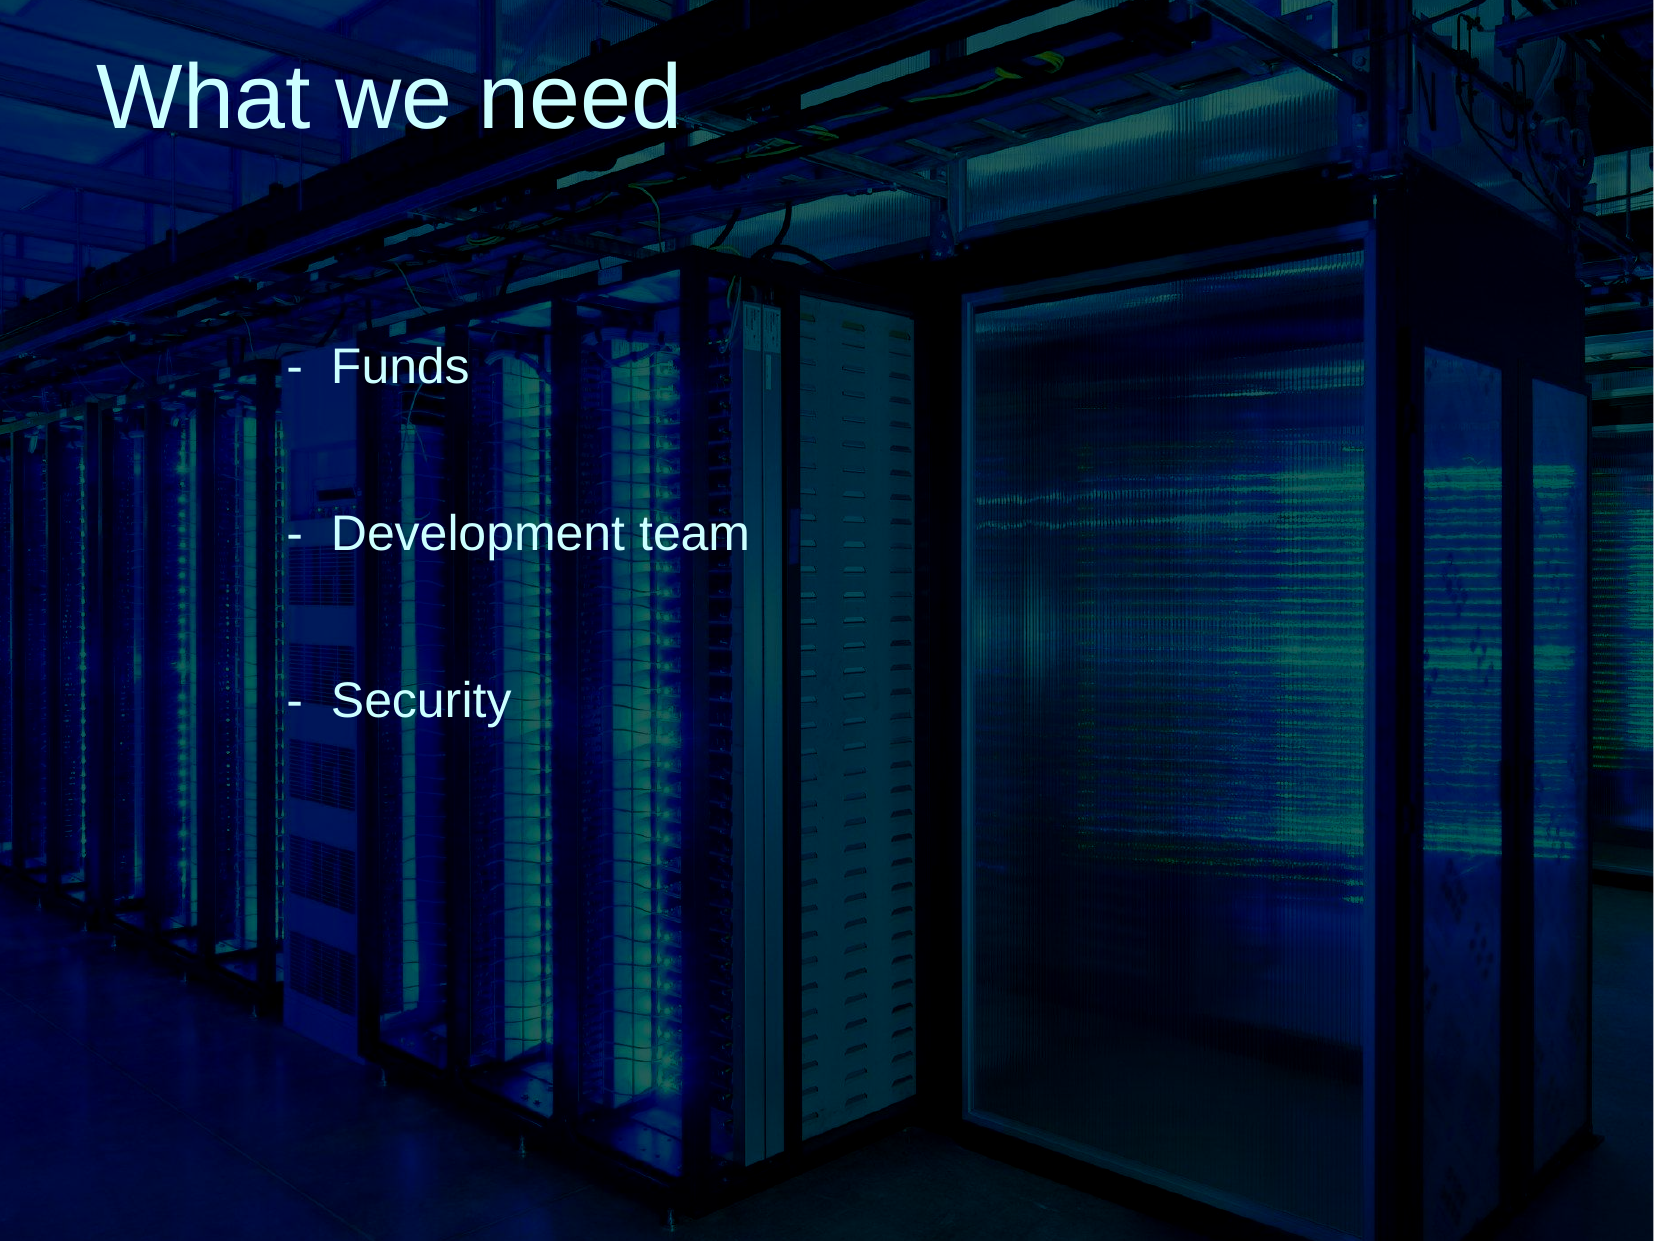

# What we need
- Funds
- Development team
- Security